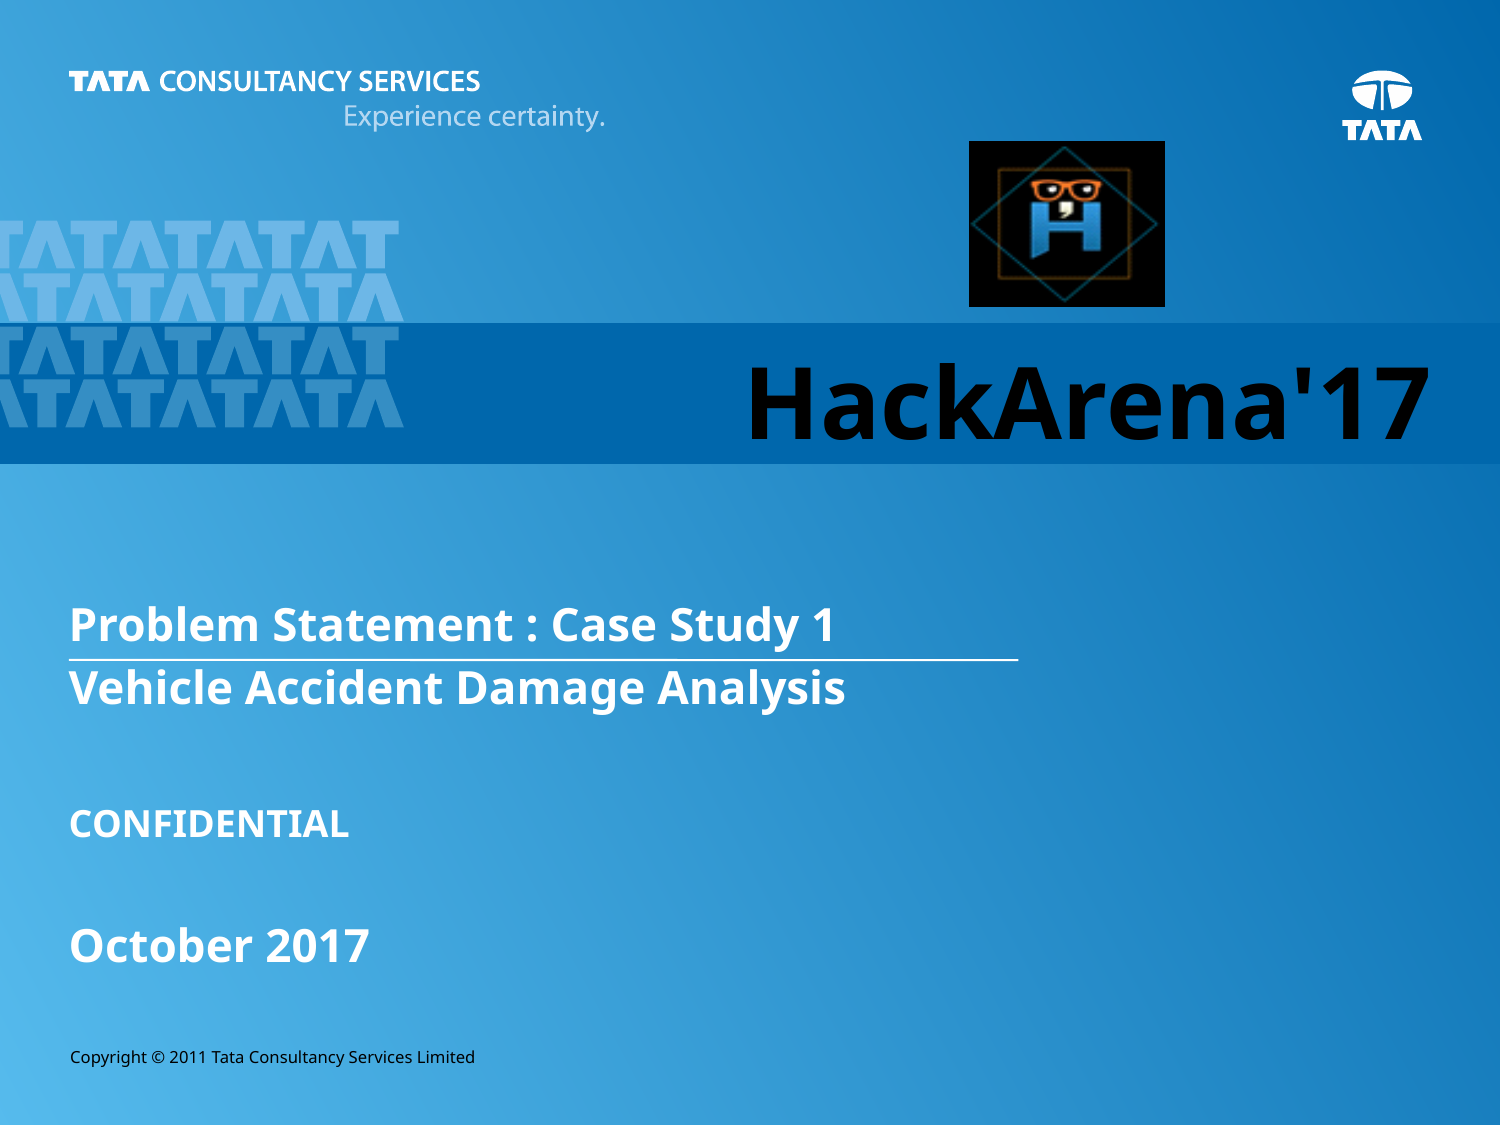

HackArena'17
Problem Statement : Case Study 1
Vehicle Accident Damage Analysis
# CONFIDENTIAL
October 2017